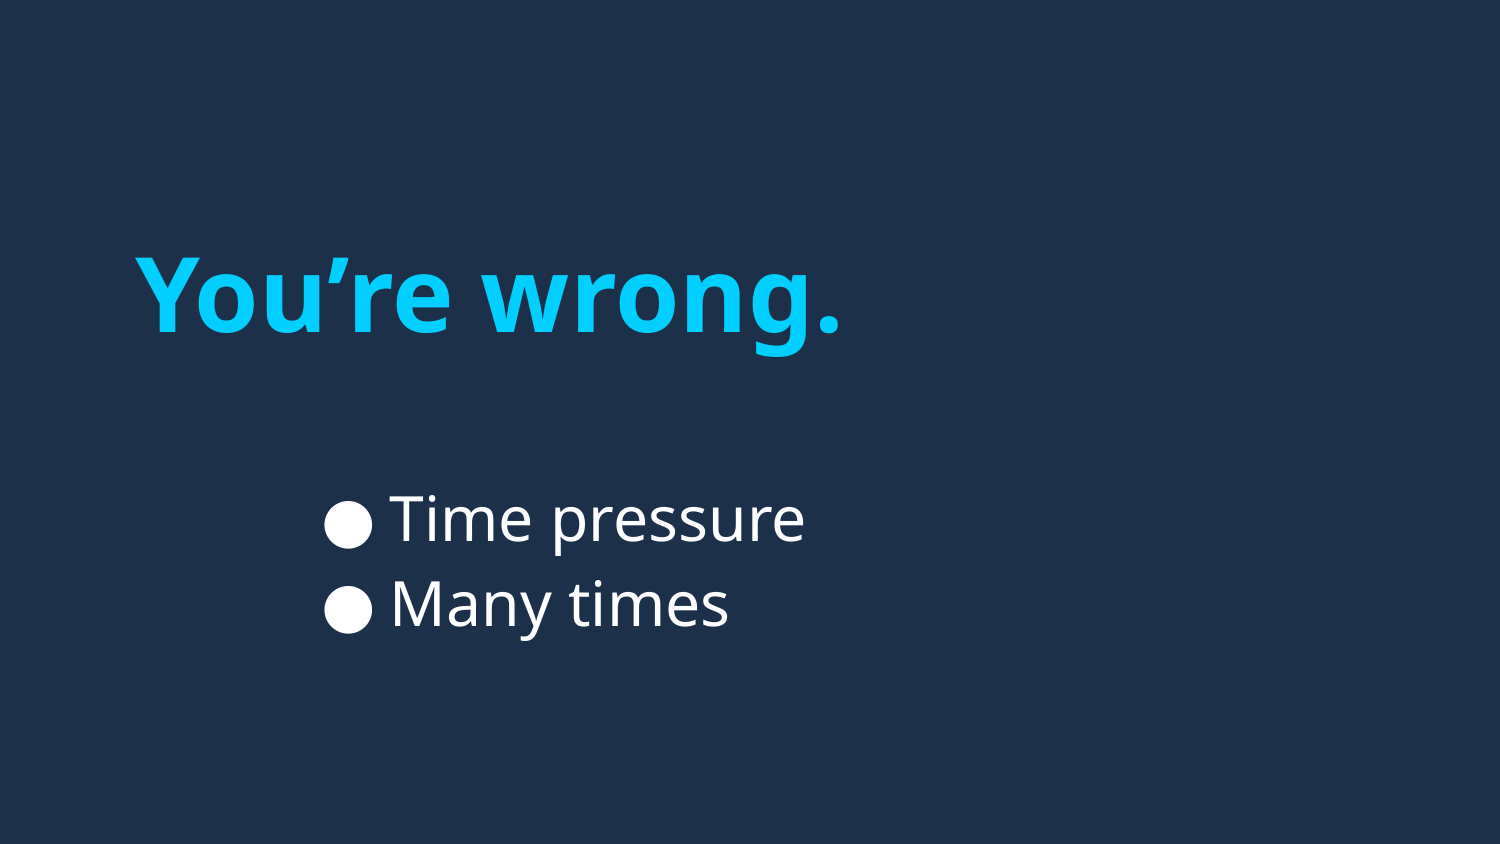

You think
You’re wrong.
Time pressure
Many times